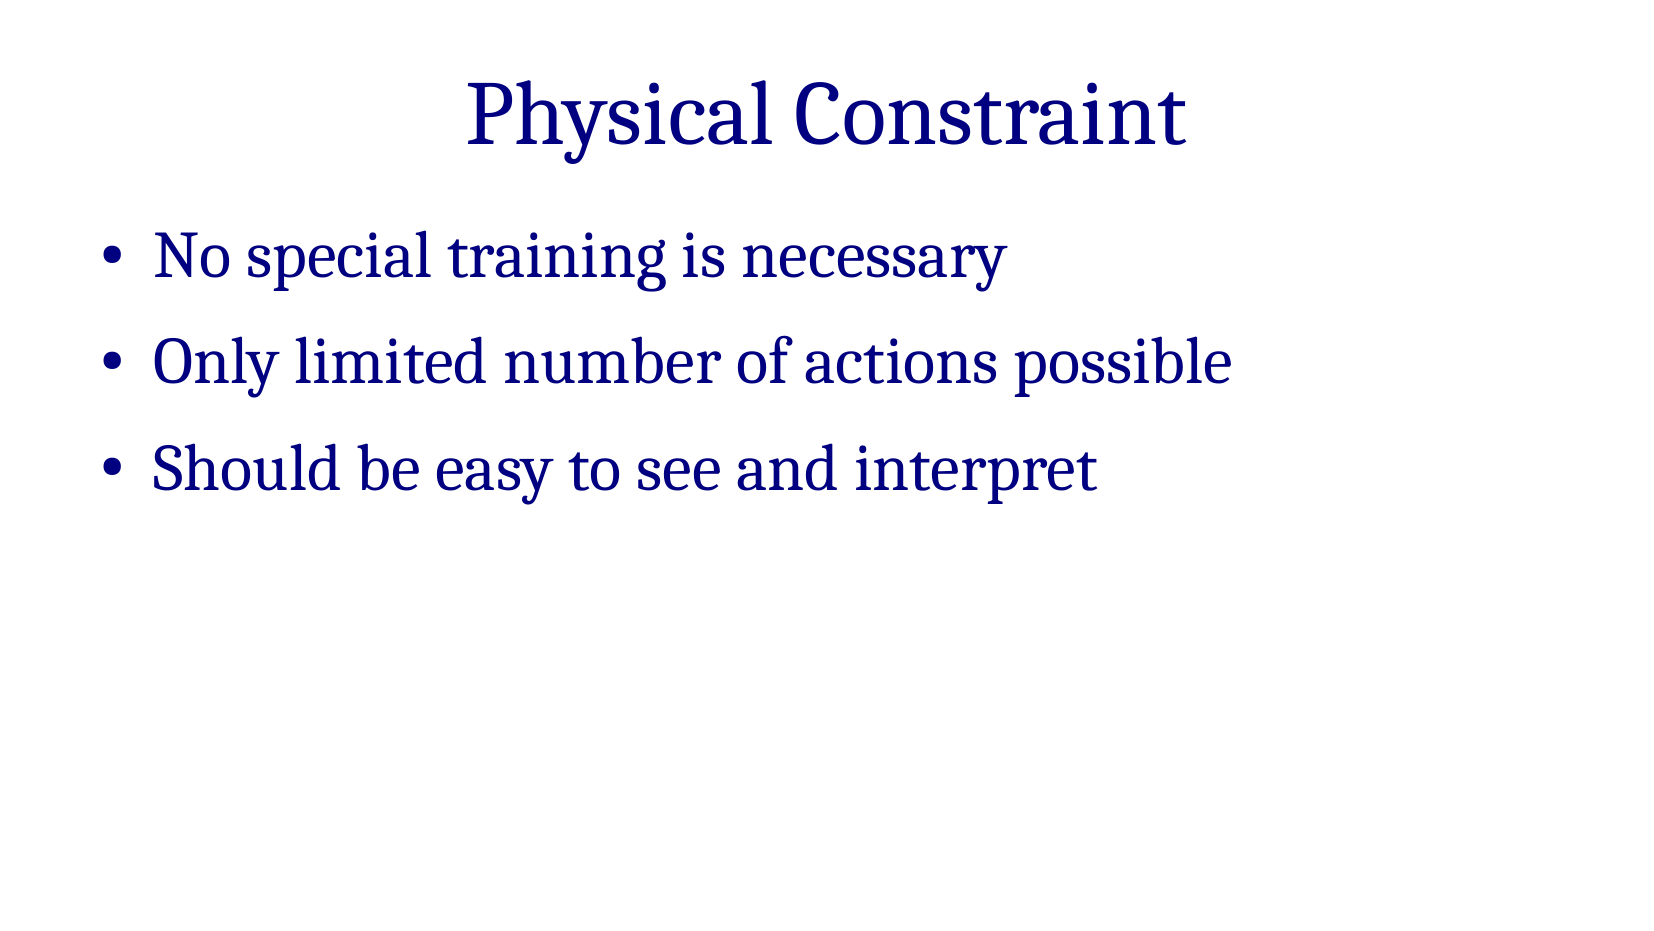

# Physical Constraint
No special training is necessary
Only limited number of actions possible
Should be easy to see and interpret